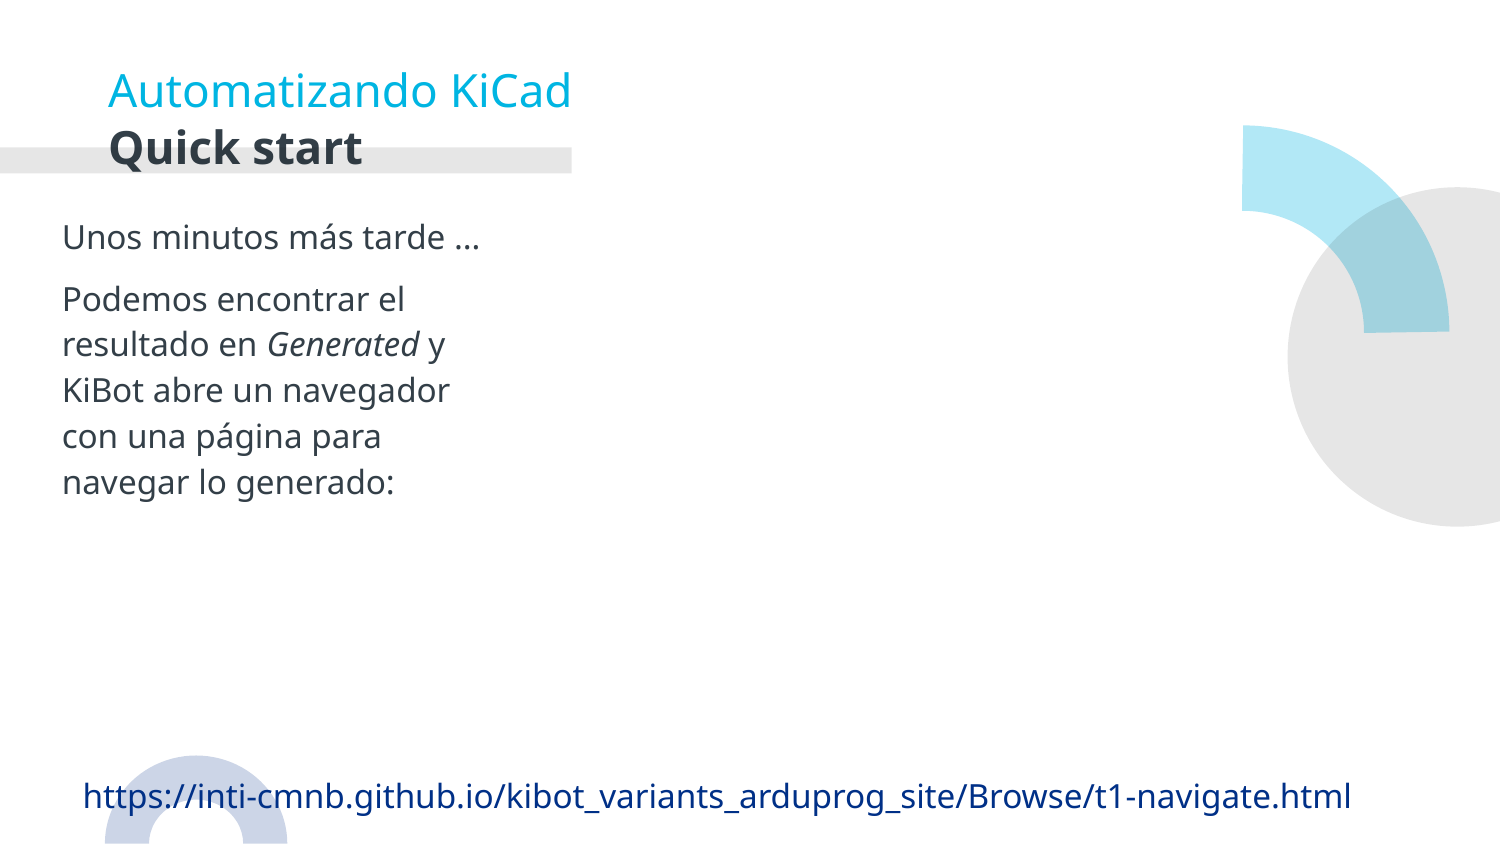

Automatizando KiCad
Quick start
Unos minutos más tarde …
Podemos encontrar el resultado en Generated y KiBot abre un navegador con una página para navegar lo generado:
https://inti-cmnb.github.io/kibot_variants_arduprog_site/Browse/t1-navigate.html